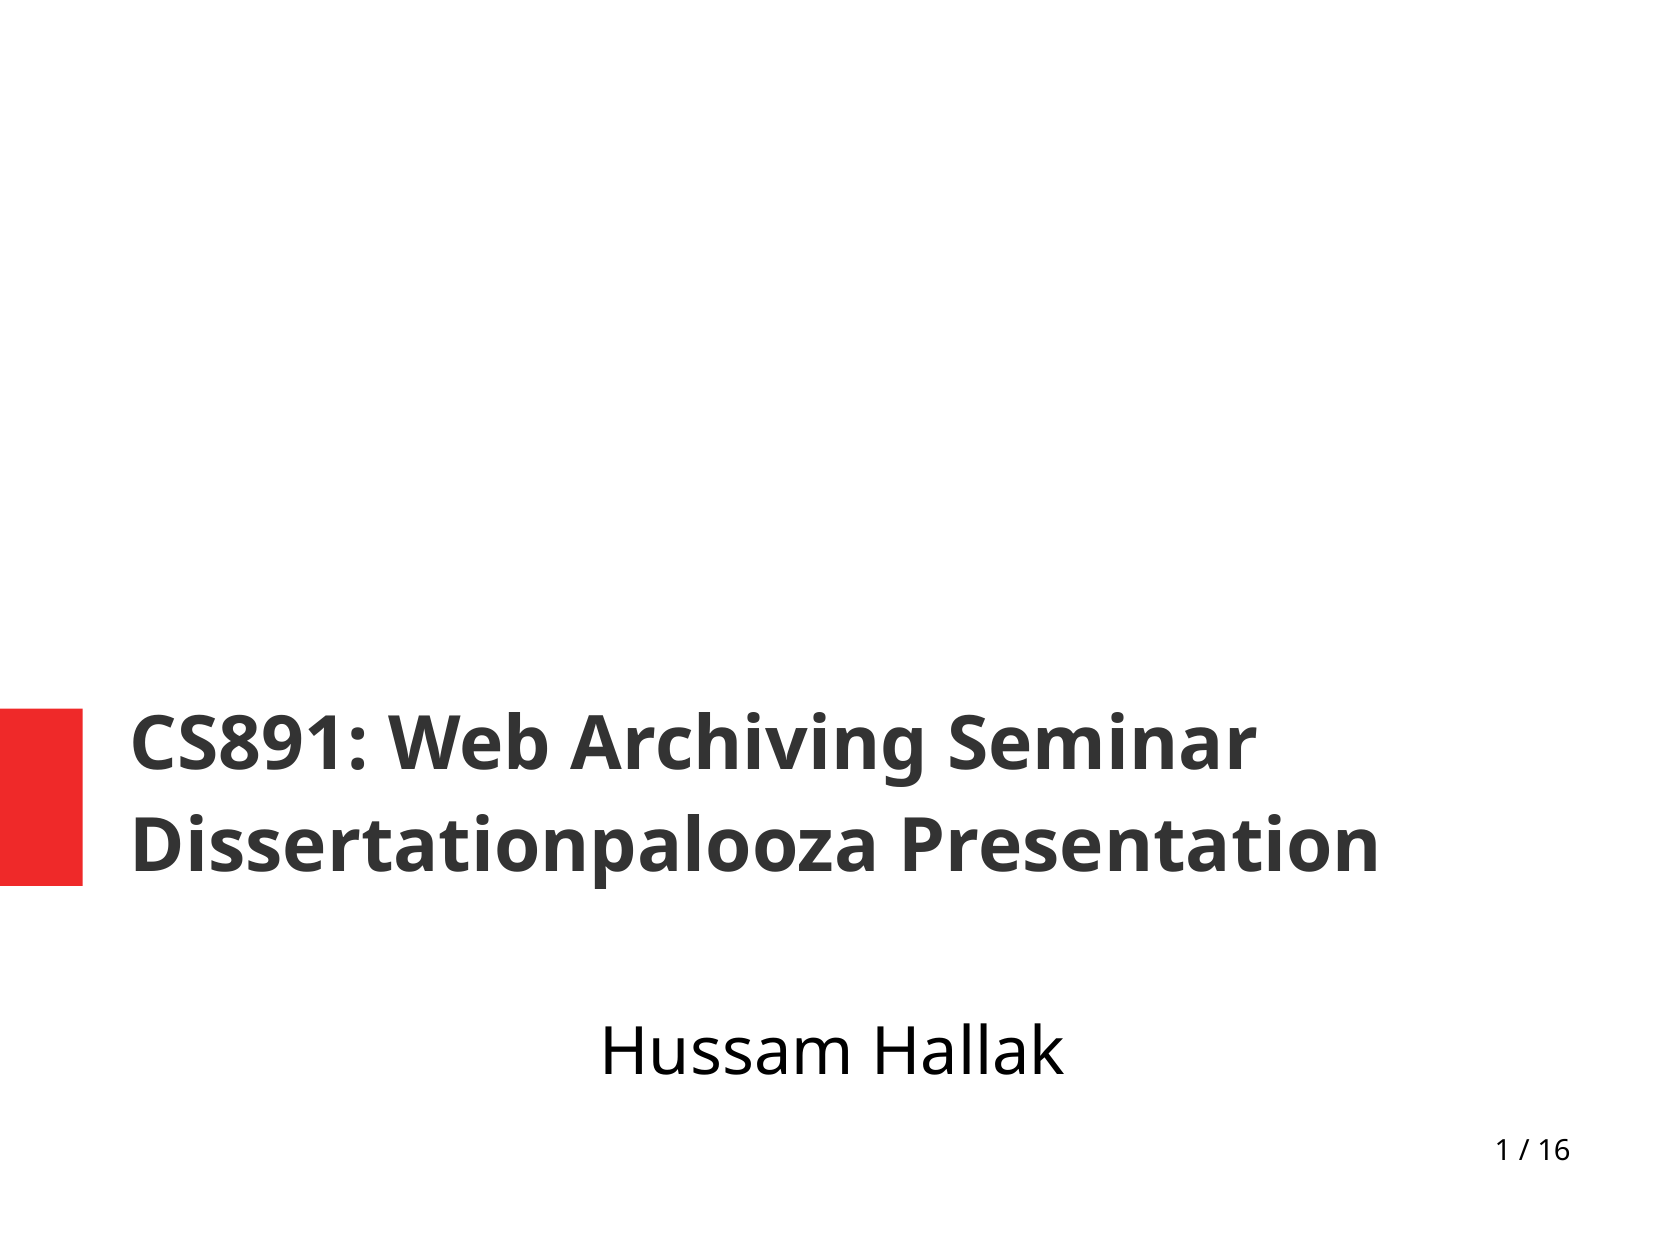

# CS891: Web Archiving Seminar Dissertationpalooza Presentation
Hussam Hallak
1